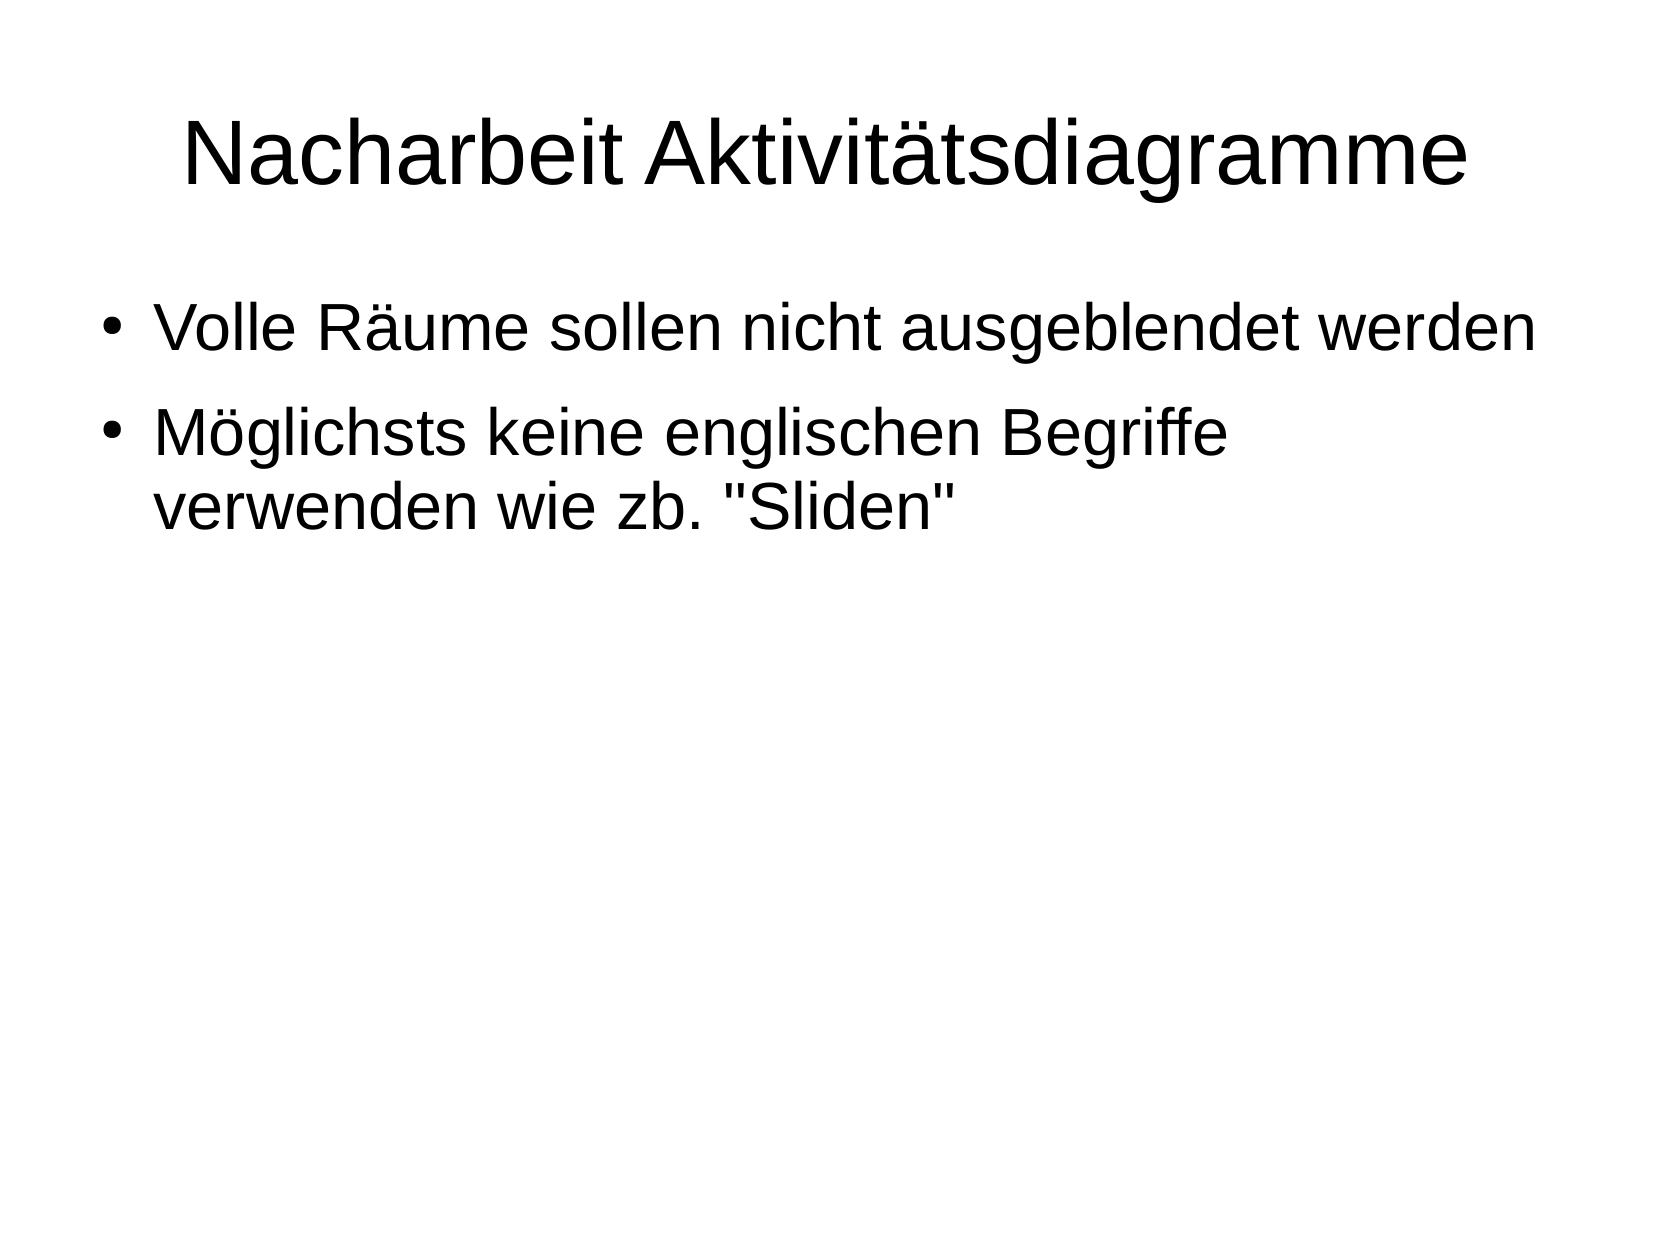

# Nacharbeit Aktivitätsdiagramme
Volle Räume sollen nicht ausgeblendet werden
Möglichsts keine englischen Begriffe verwenden wie zb. "Sliden"